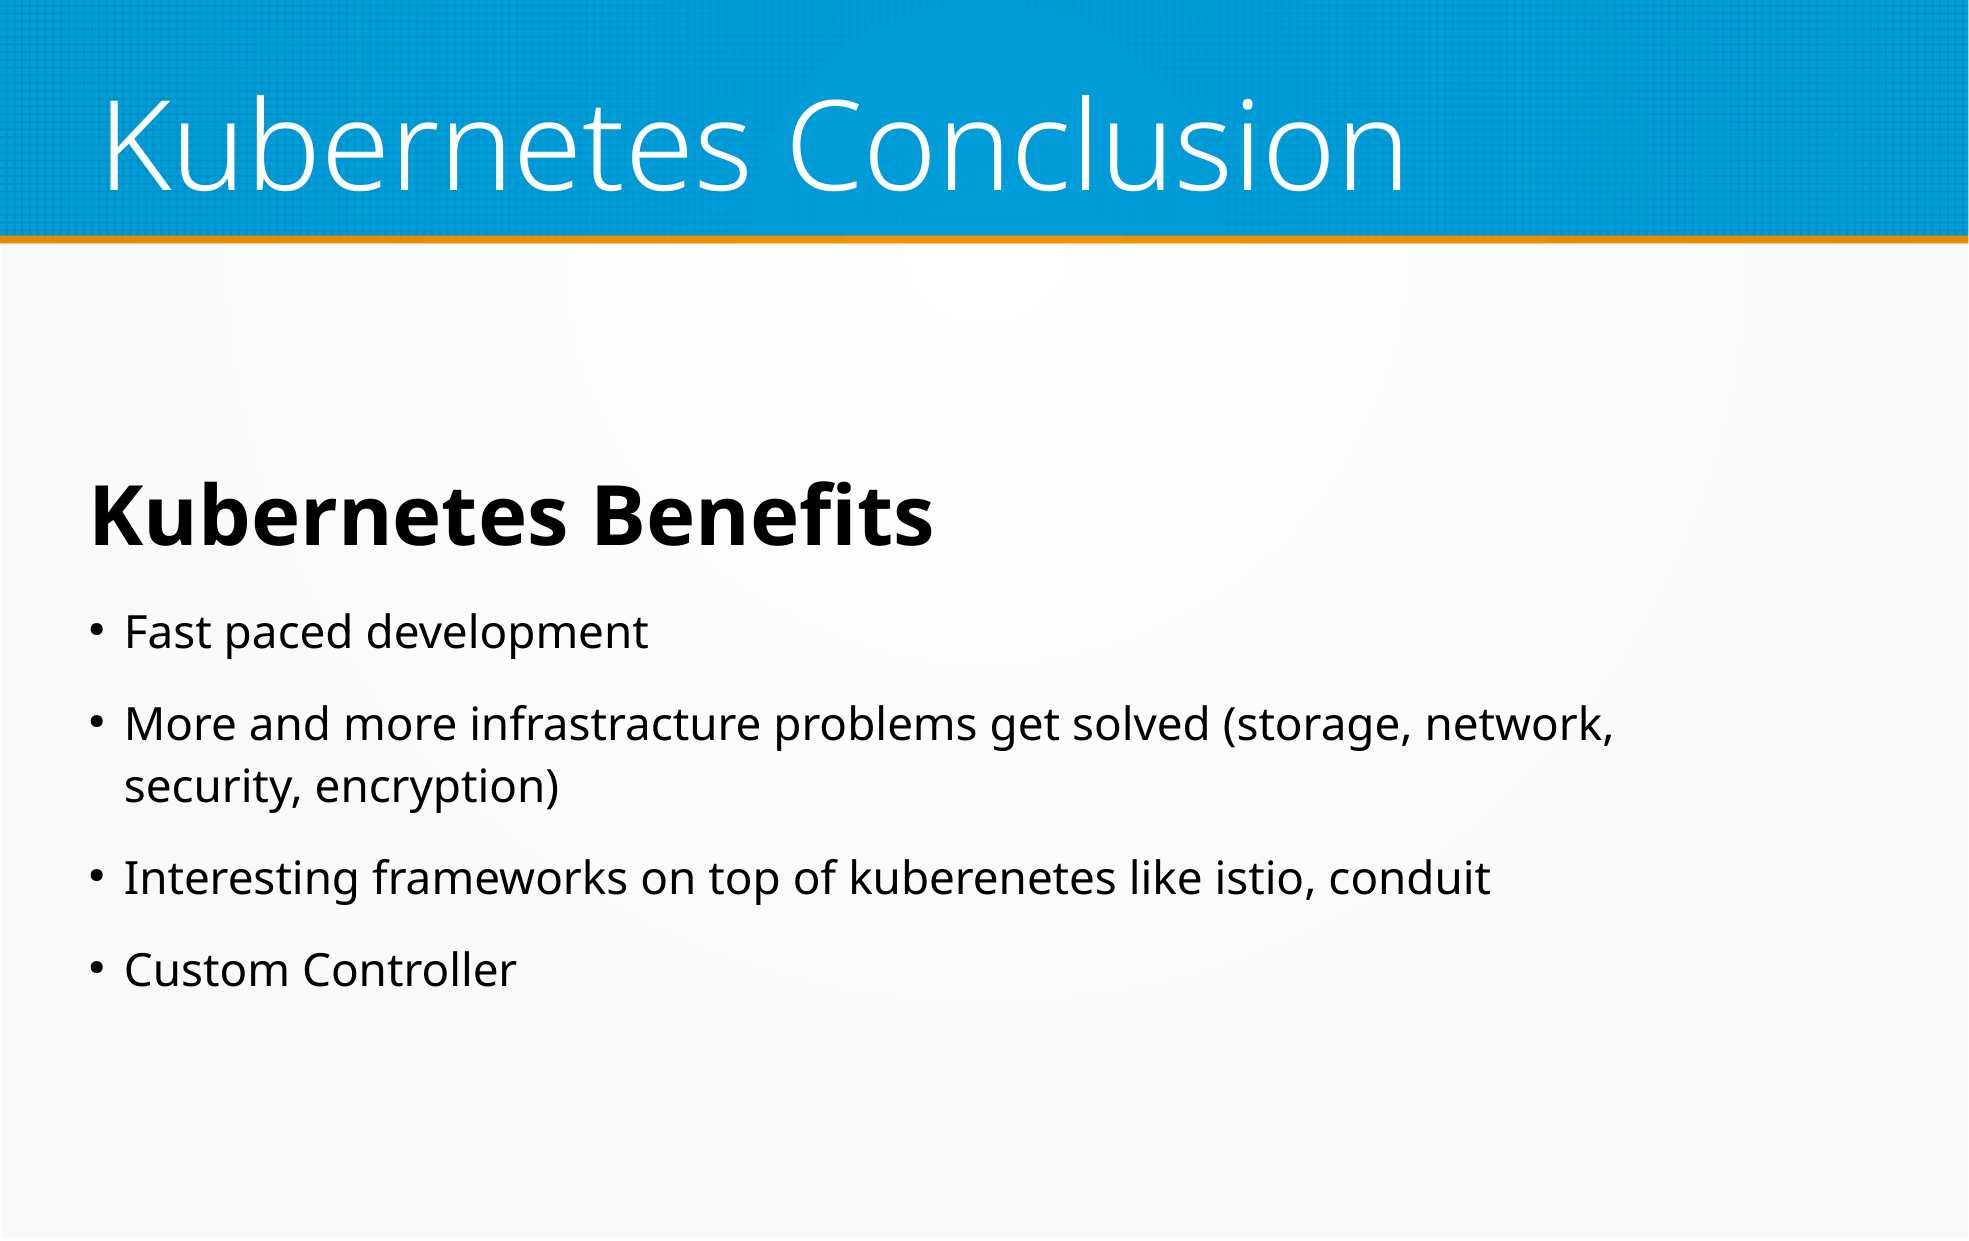

# Kubernetes Conclusion
Kubernetes Benefits
Fast paced development
More and more infrastracture problems get solved (storage, network, security, encryption)
Interesting frameworks on top of kuberenetes like istio, conduit
Custom Controller